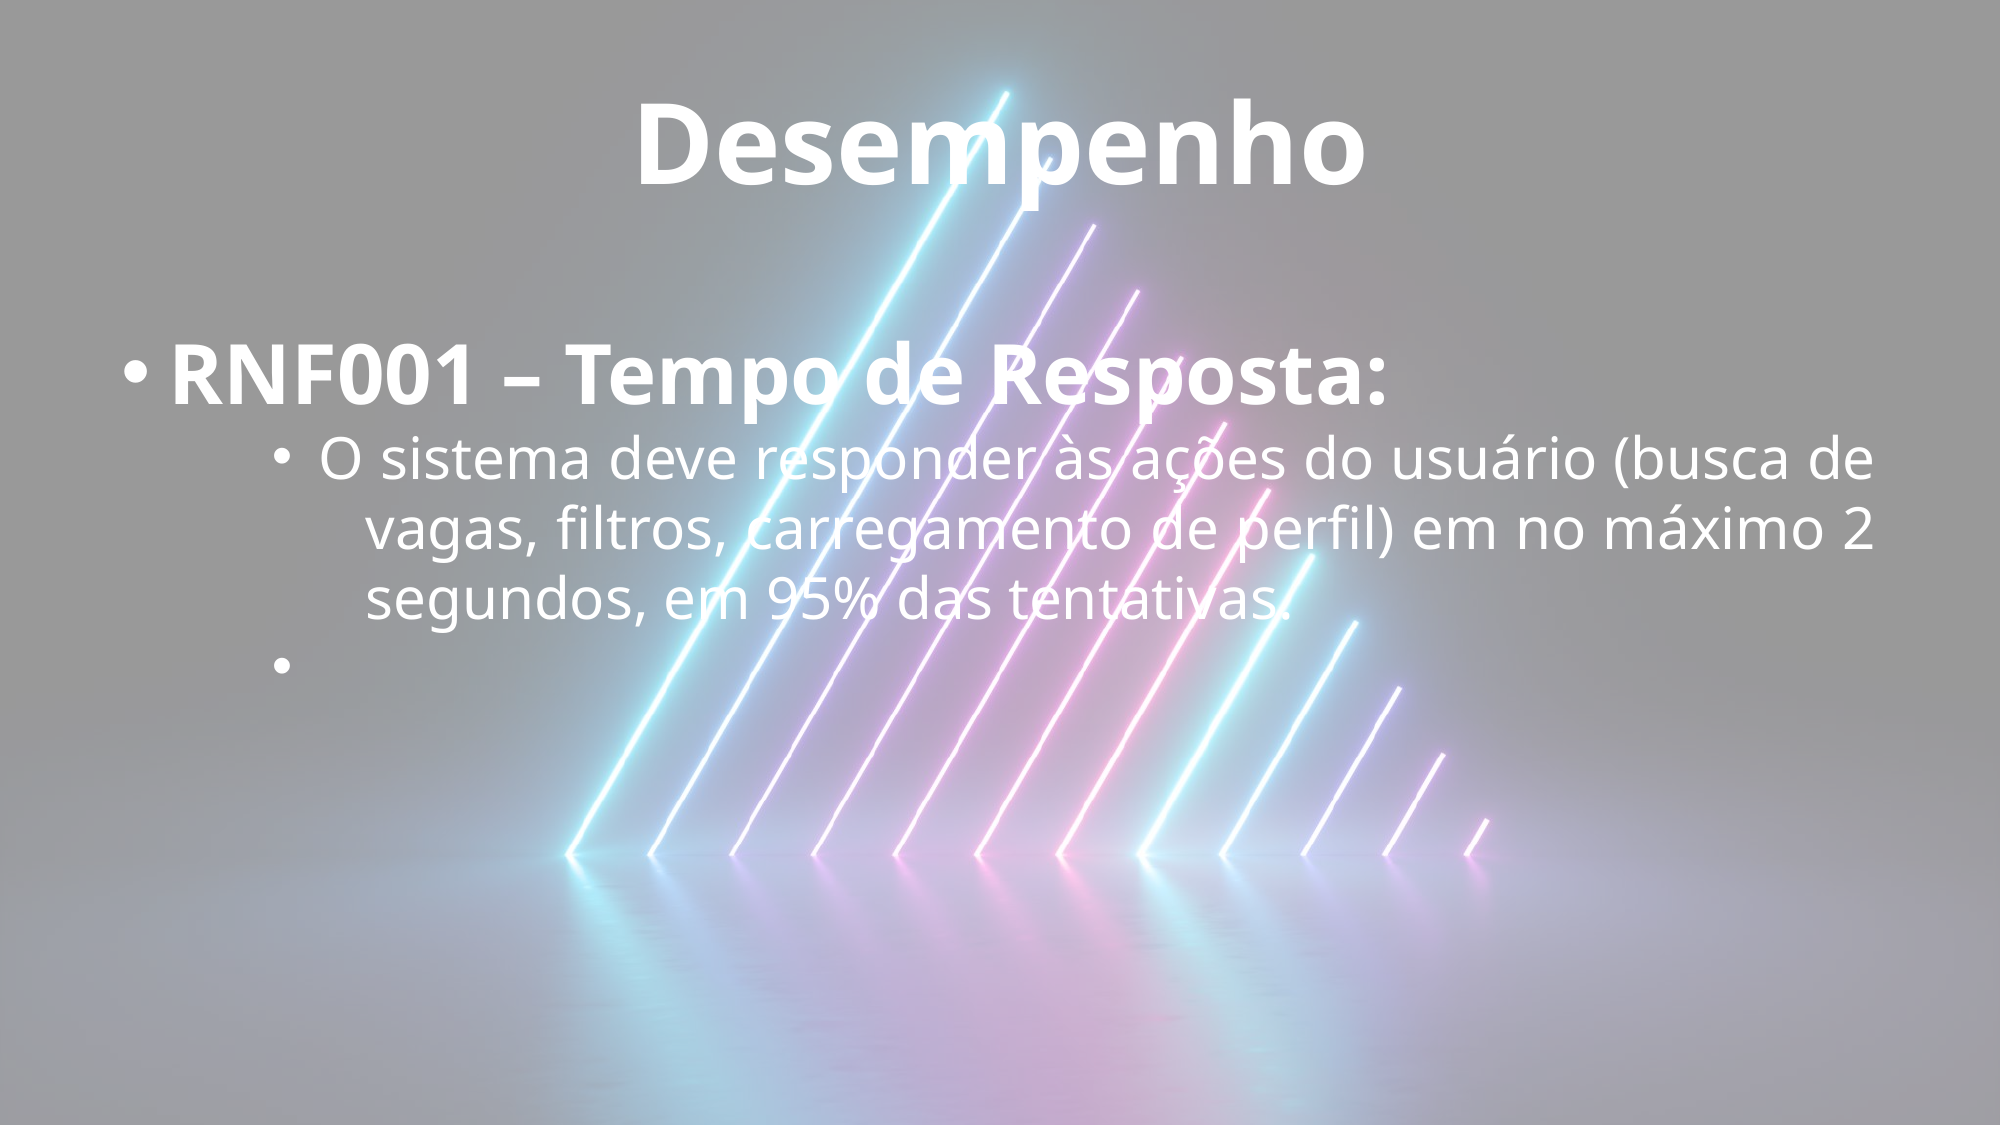

Desempenho
RNF001 – Tempo de Resposta:
O sistema deve responder às ações do usuário (busca de vagas, filtros, carregamento de perfil) em no máximo 2 segundos, em 95% das tentativas.